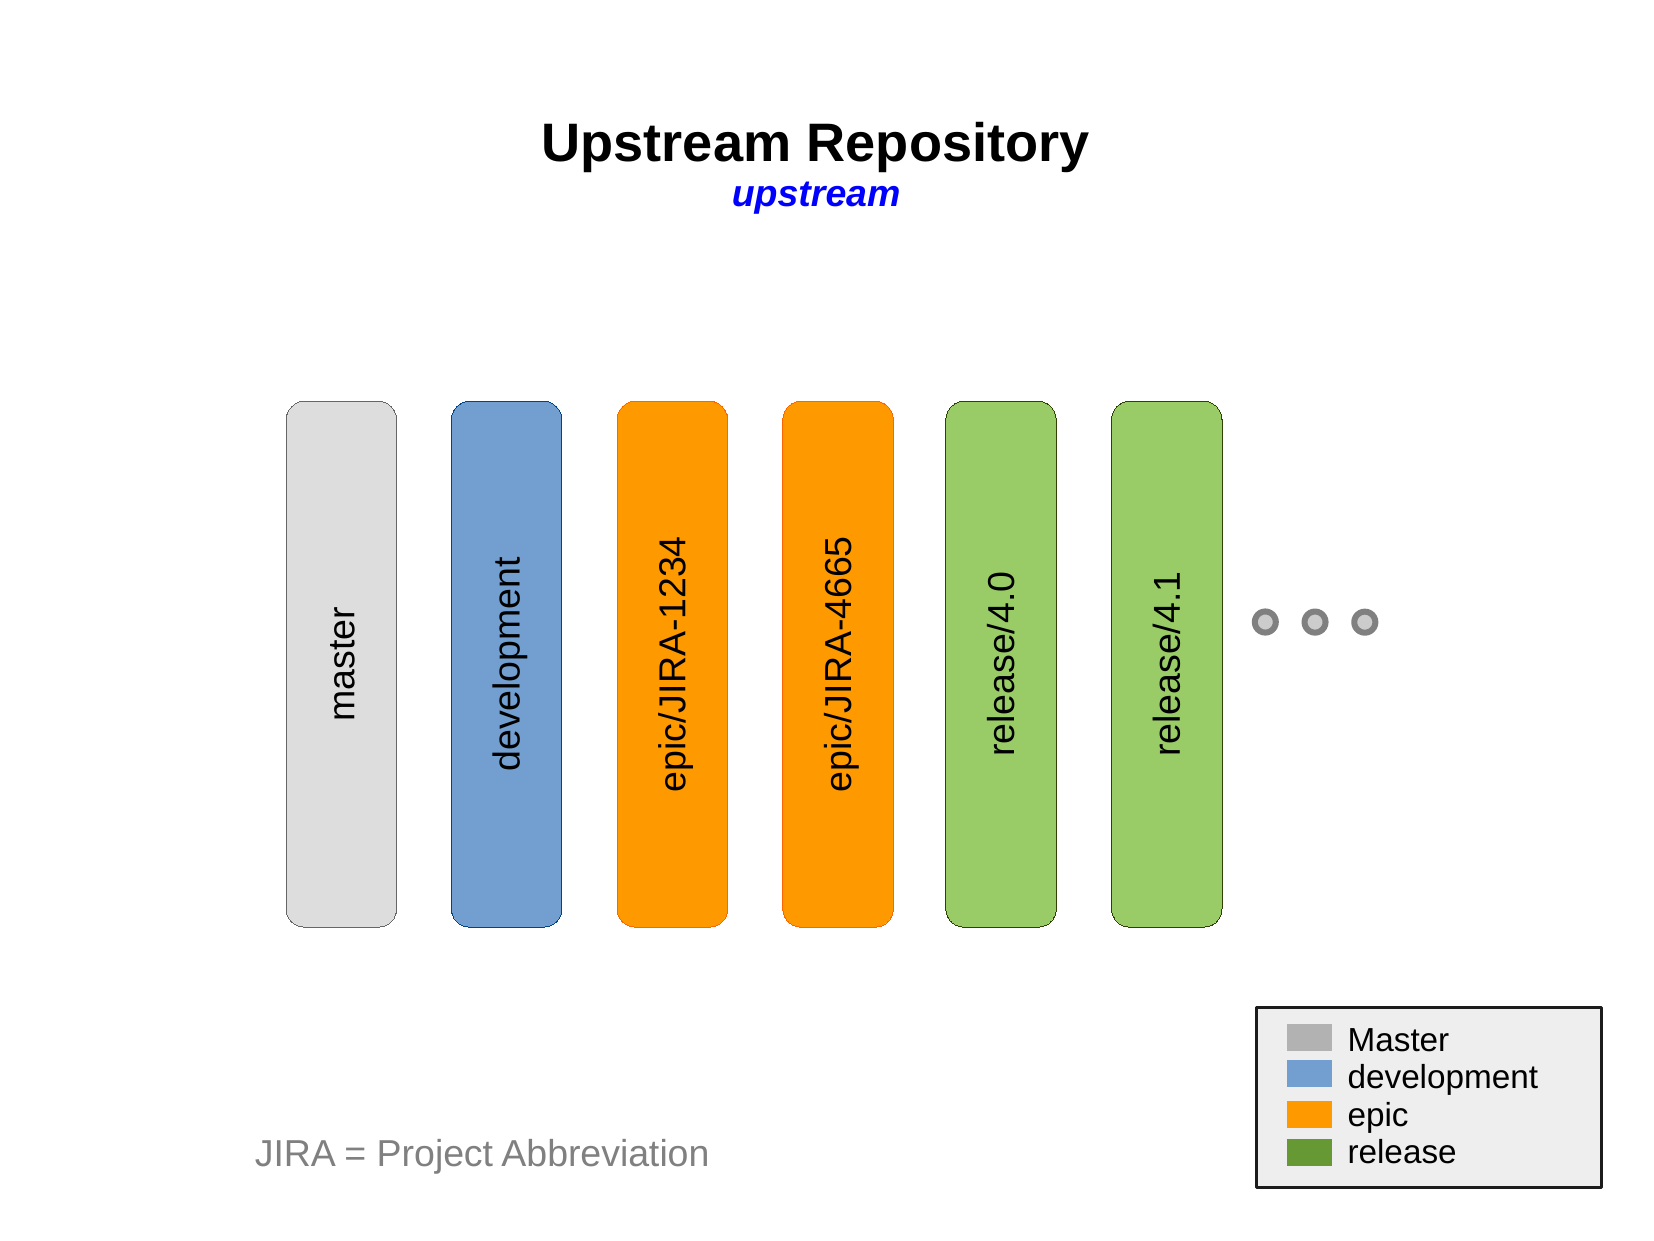

Upstream Repository
upstream
epic/JIRA-1234
epic/JIRA-4665
release/4.0
master
development
release/4.1
Master
development
epic
release
JIRA = Project Abbreviation